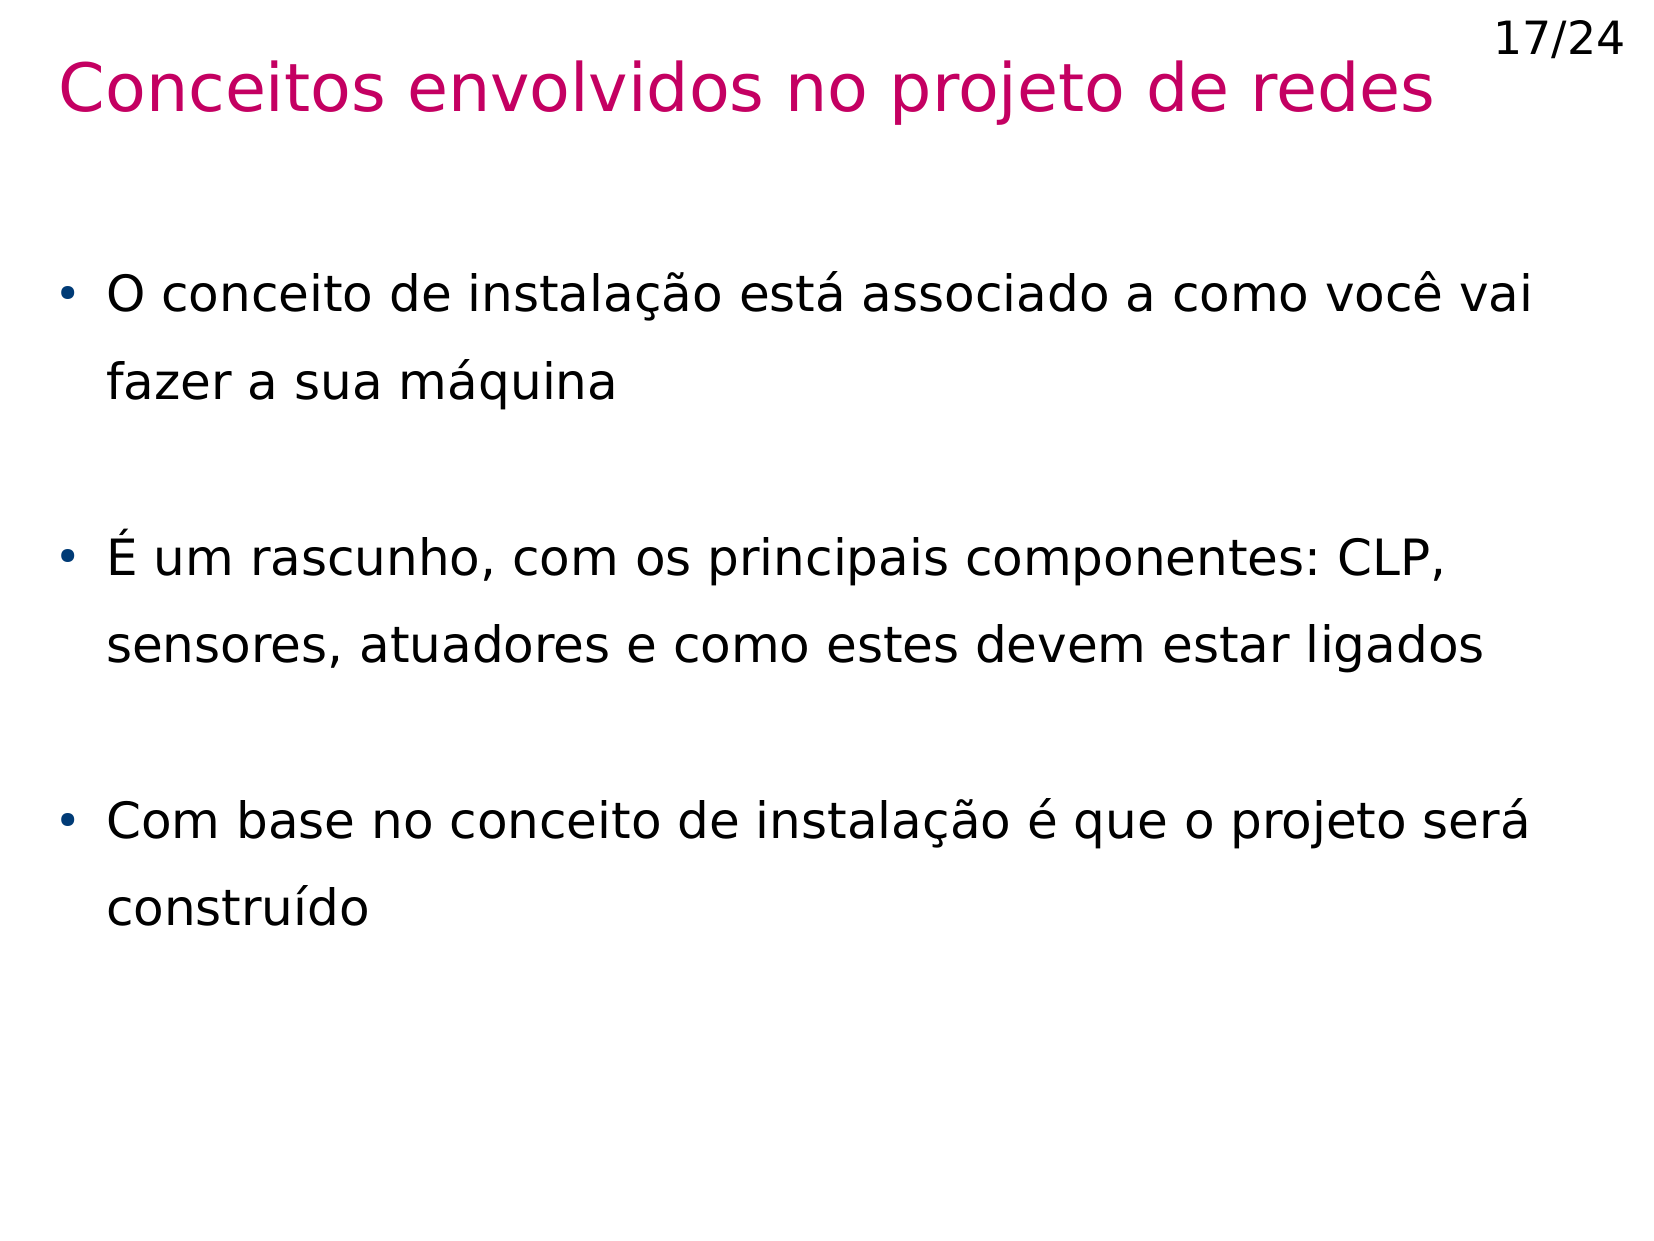

17
# Conceitos envolvidos no projeto de redes
O conceito de instalação está associado a como você vai fazer a sua máquina
É um rascunho, com os principais componentes: CLP, sensores, atuadores e como estes devem estar ligados
Com base no conceito de instalação é que o projeto será construído